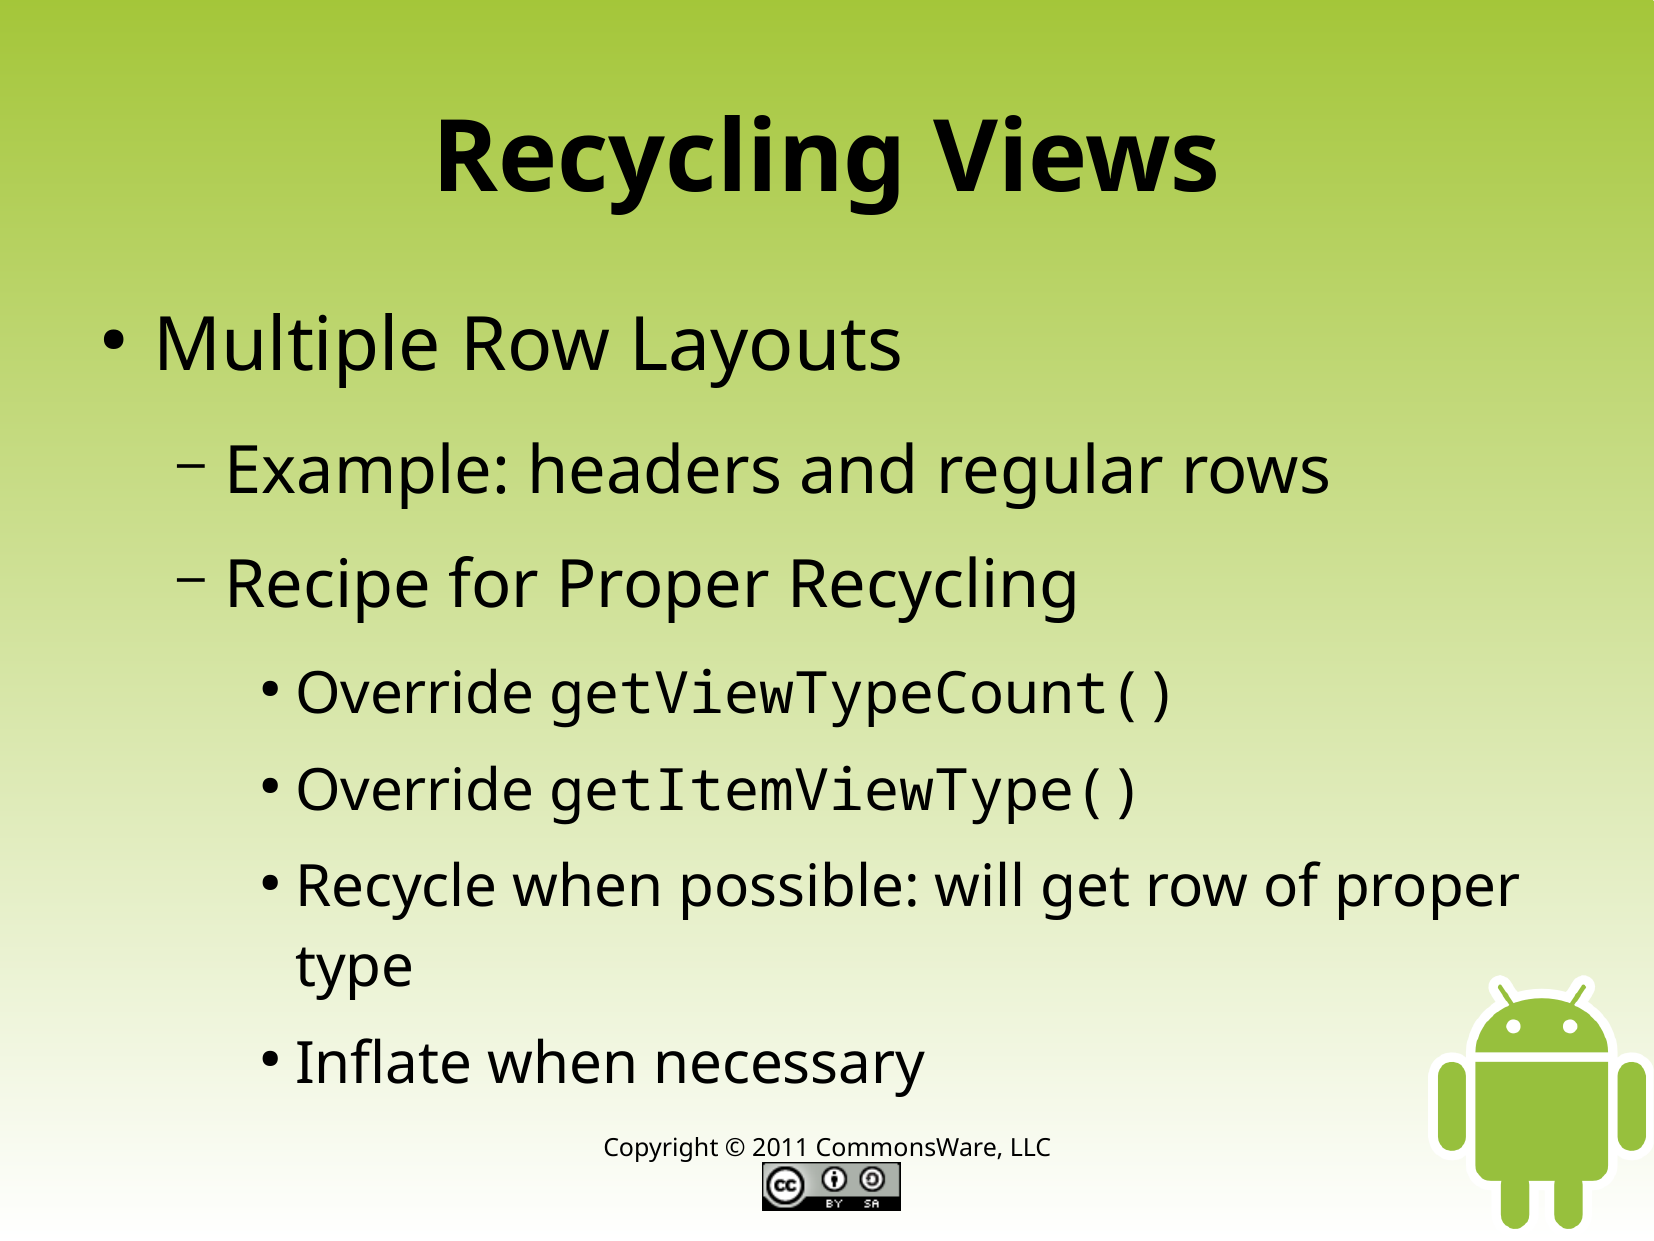

# Recycling Views
Multiple Row Layouts
Example: headers and regular rows
Recipe for Proper Recycling
Override getViewTypeCount()
Override getItemViewType()
Recycle when possible: will get row of proper type
Inflate when necessary